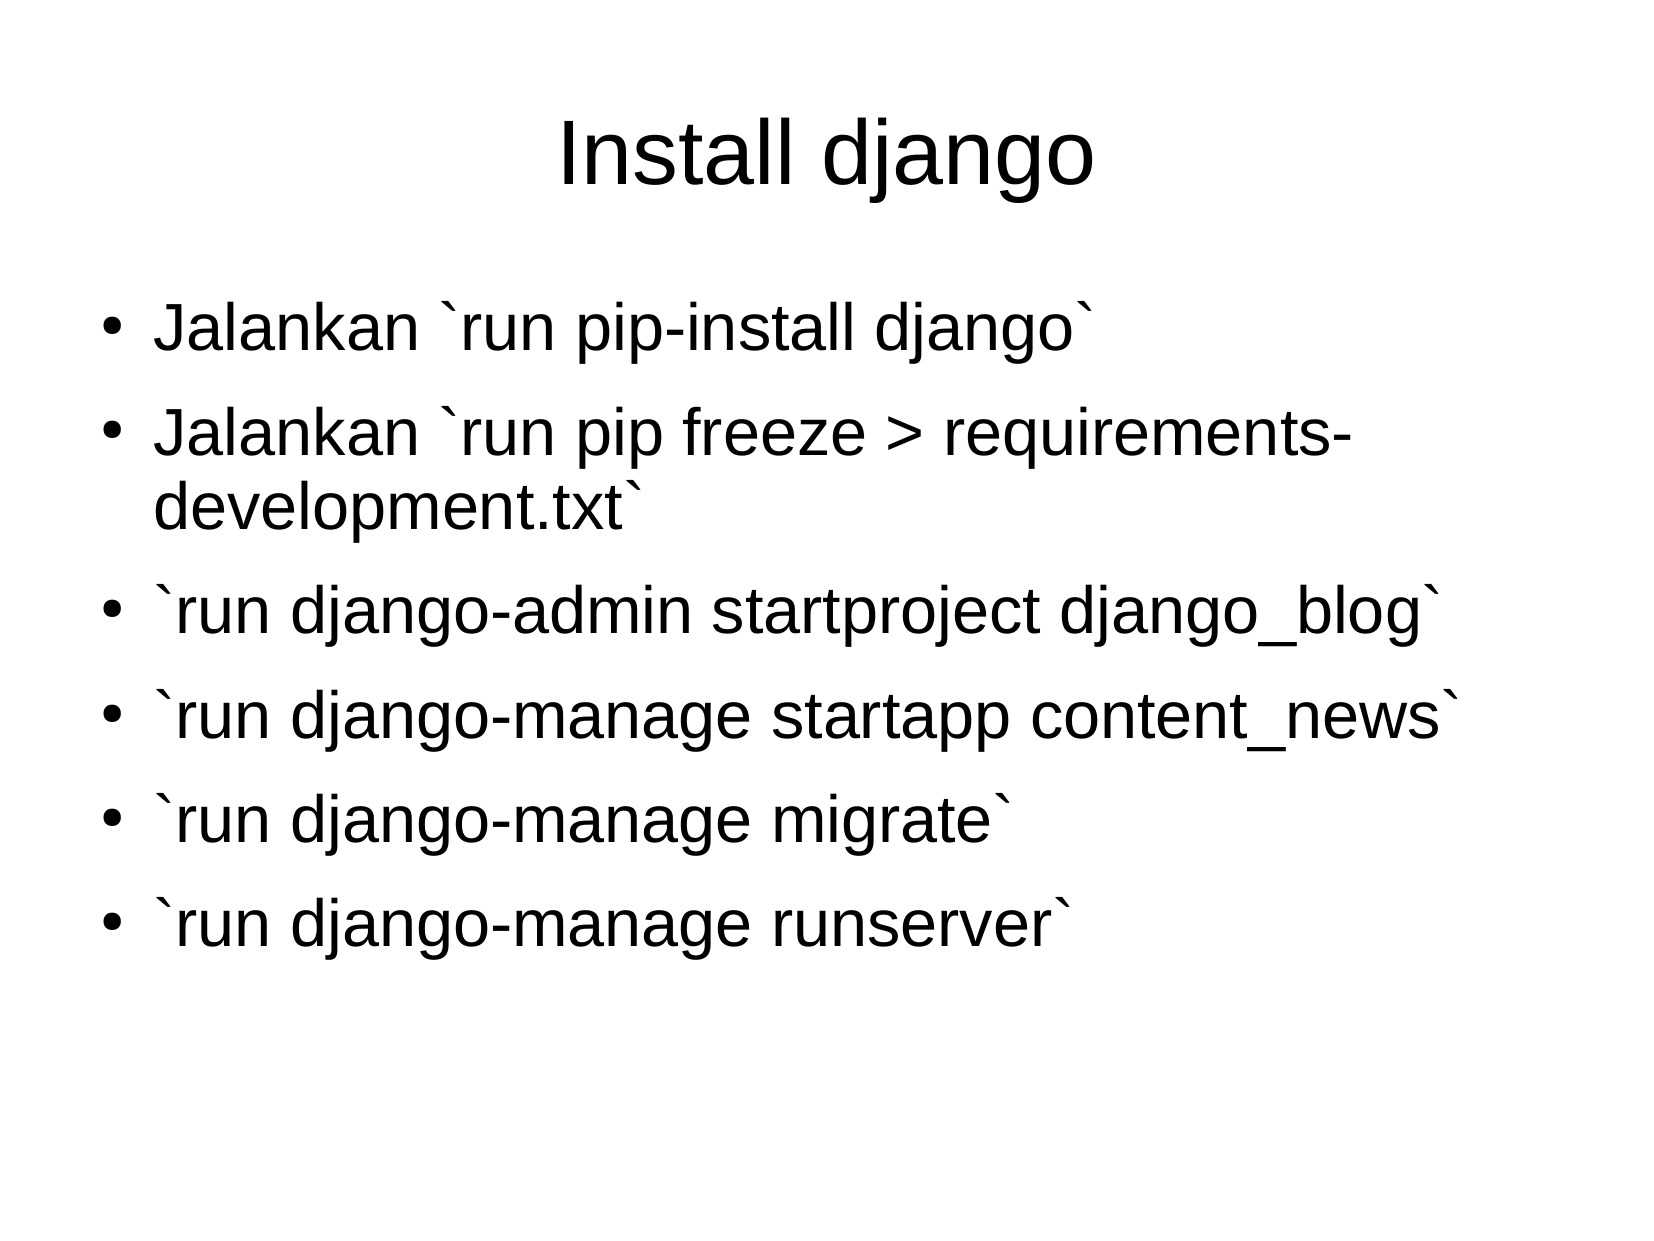

# Install django
Jalankan `run pip-install django`
Jalankan `run pip freeze > requirements-development.txt`
`run django-admin startproject django_blog`
`run django-manage startapp content_news`
`run django-manage migrate`
`run django-manage runserver`